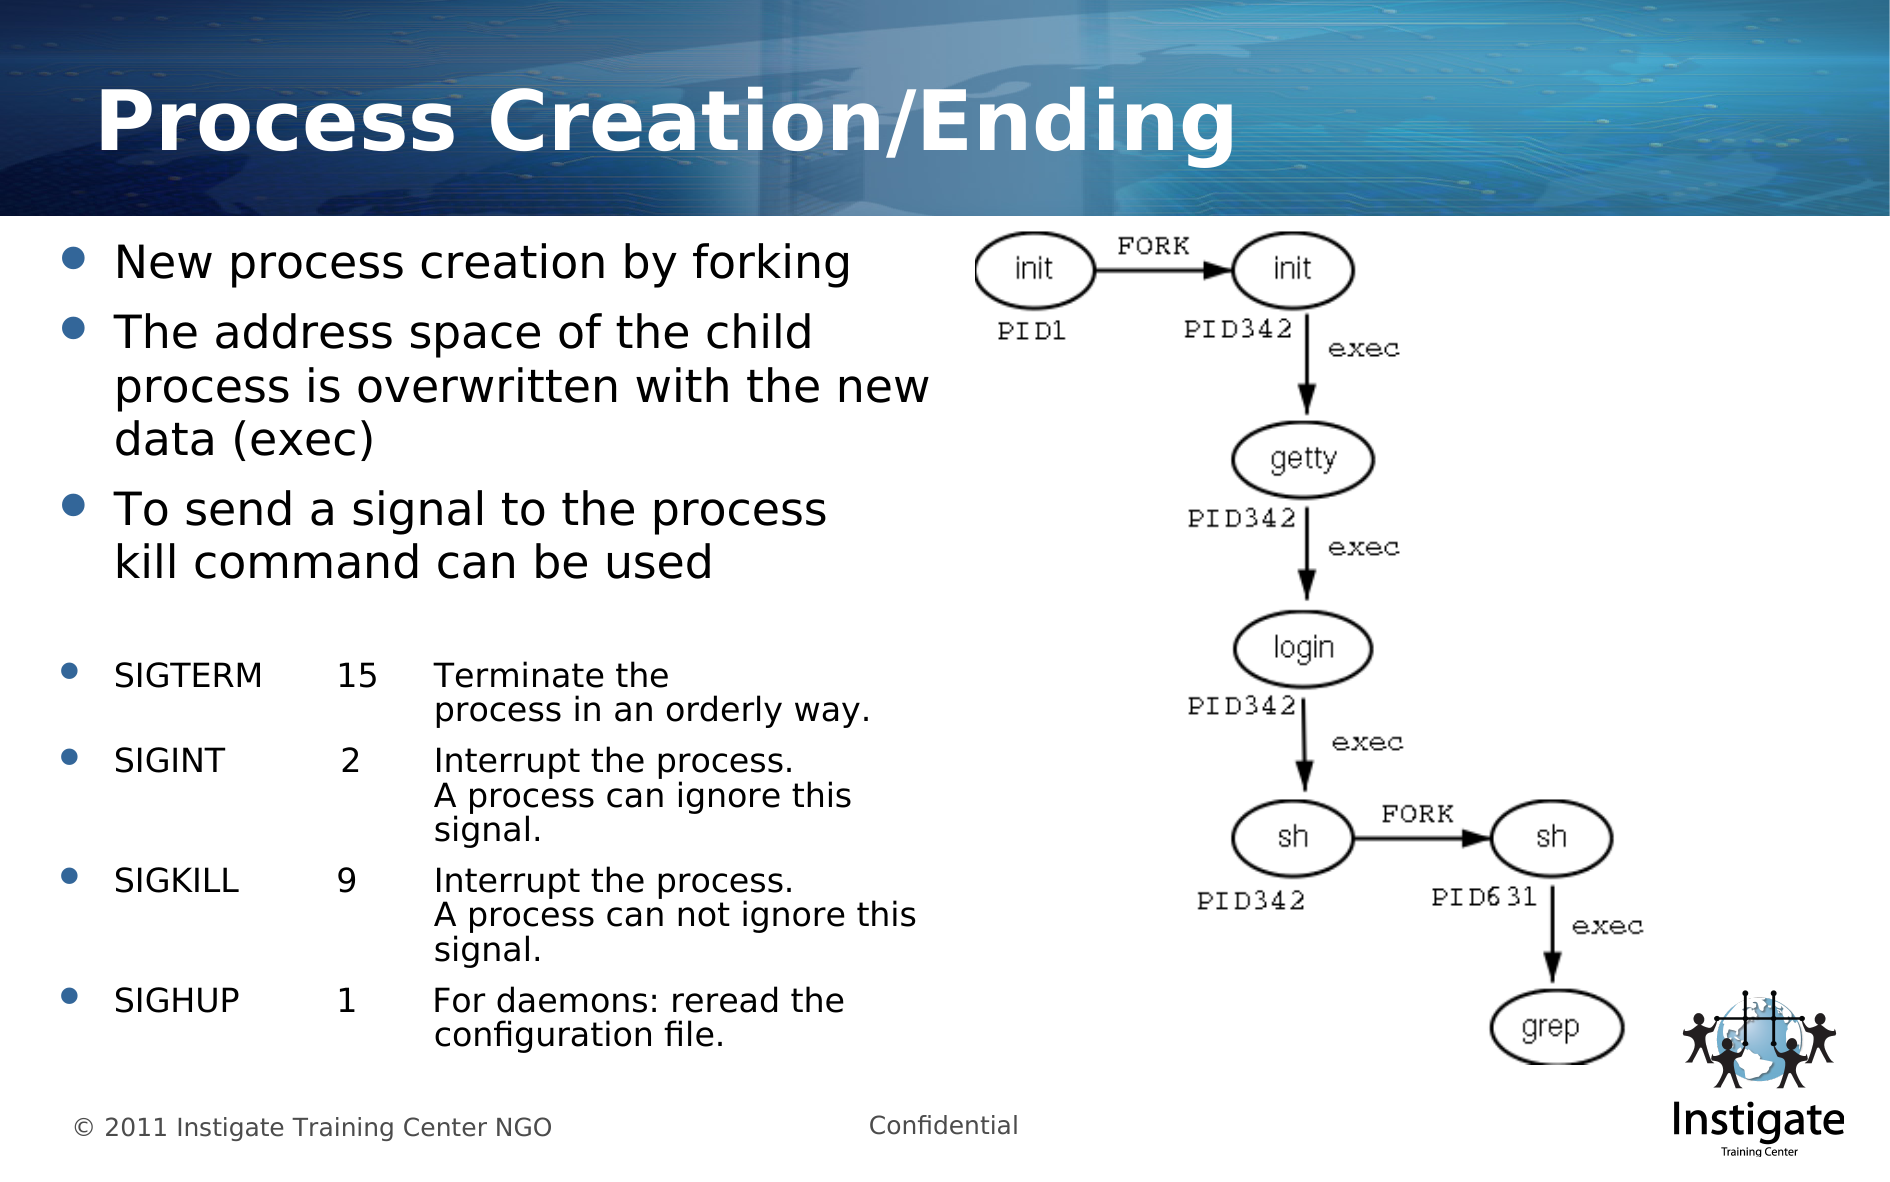

# Process Creation/Ending
New process creation by forking
The address space of the child
process is overwritten with the new
data (exec)
To send a signal to the process
kill command can be used
SIGTERM	 15	Terminate the
					process in an orderly way.
SIGINT 2	Interrupt the process.
					A process can ignore this
					signal.
SIGKILL	 9 	Interrupt the process.
					A process can not ignore this
					signal.
SIGHUP	 1	 For daemons: reread the
					configuration file.